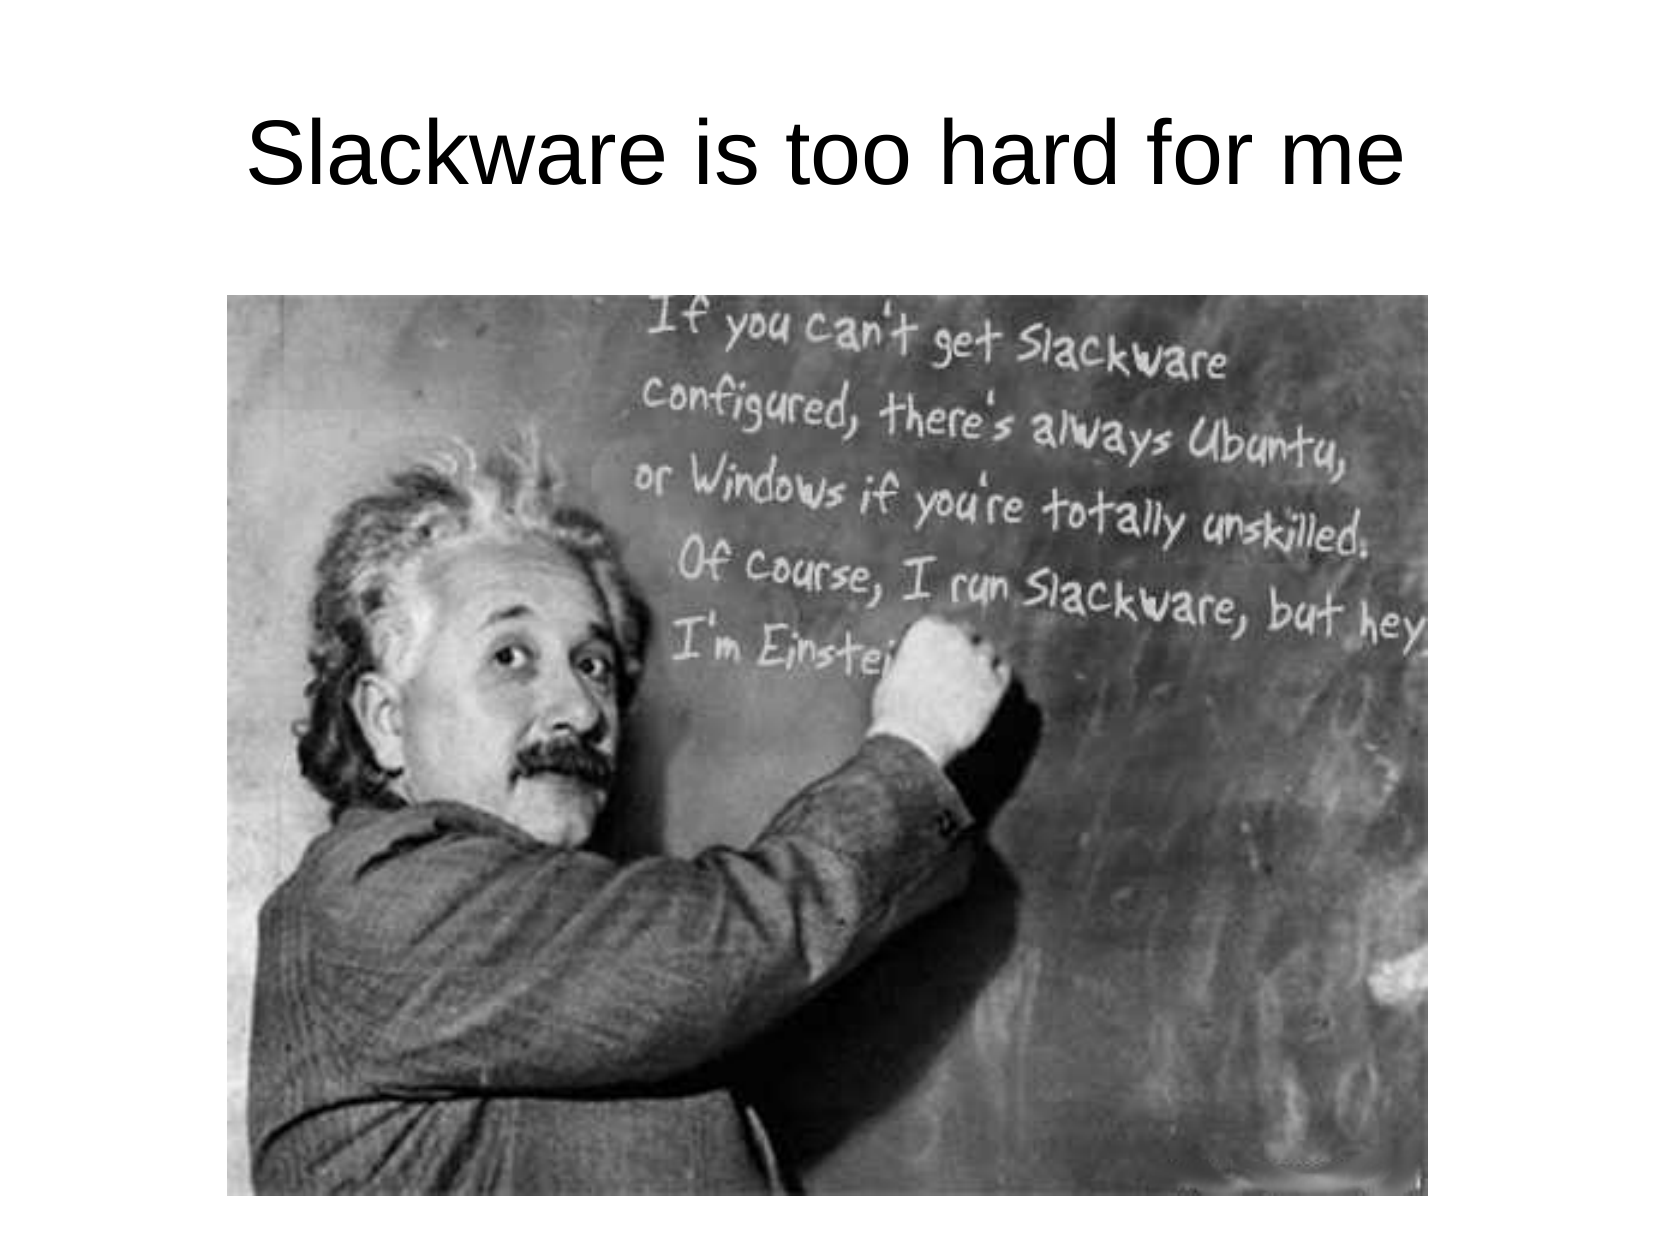

# Slackware is too hard for me